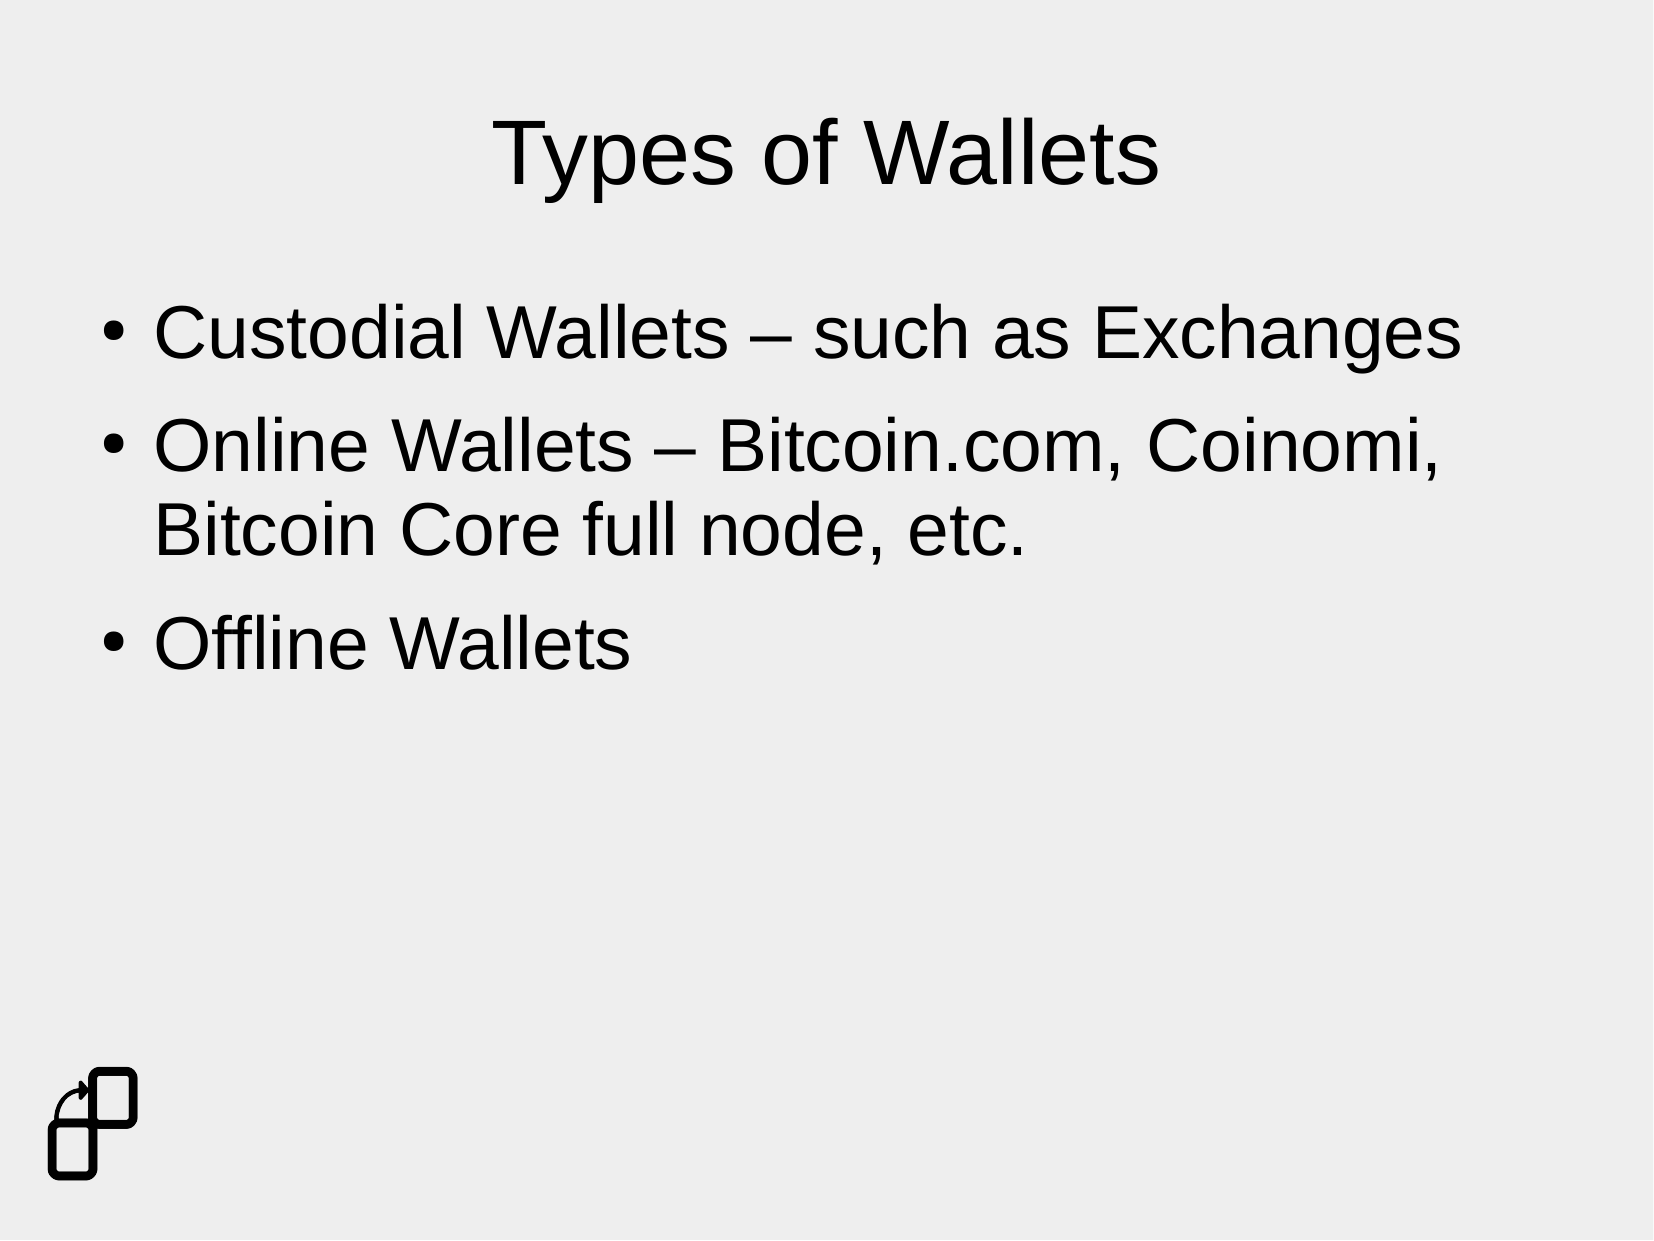

# Types of Wallets
Custodial Wallets – such as Exchanges
Online Wallets – Bitcoin.com, Coinomi, Bitcoin Core full node, etc.
Offline Wallets